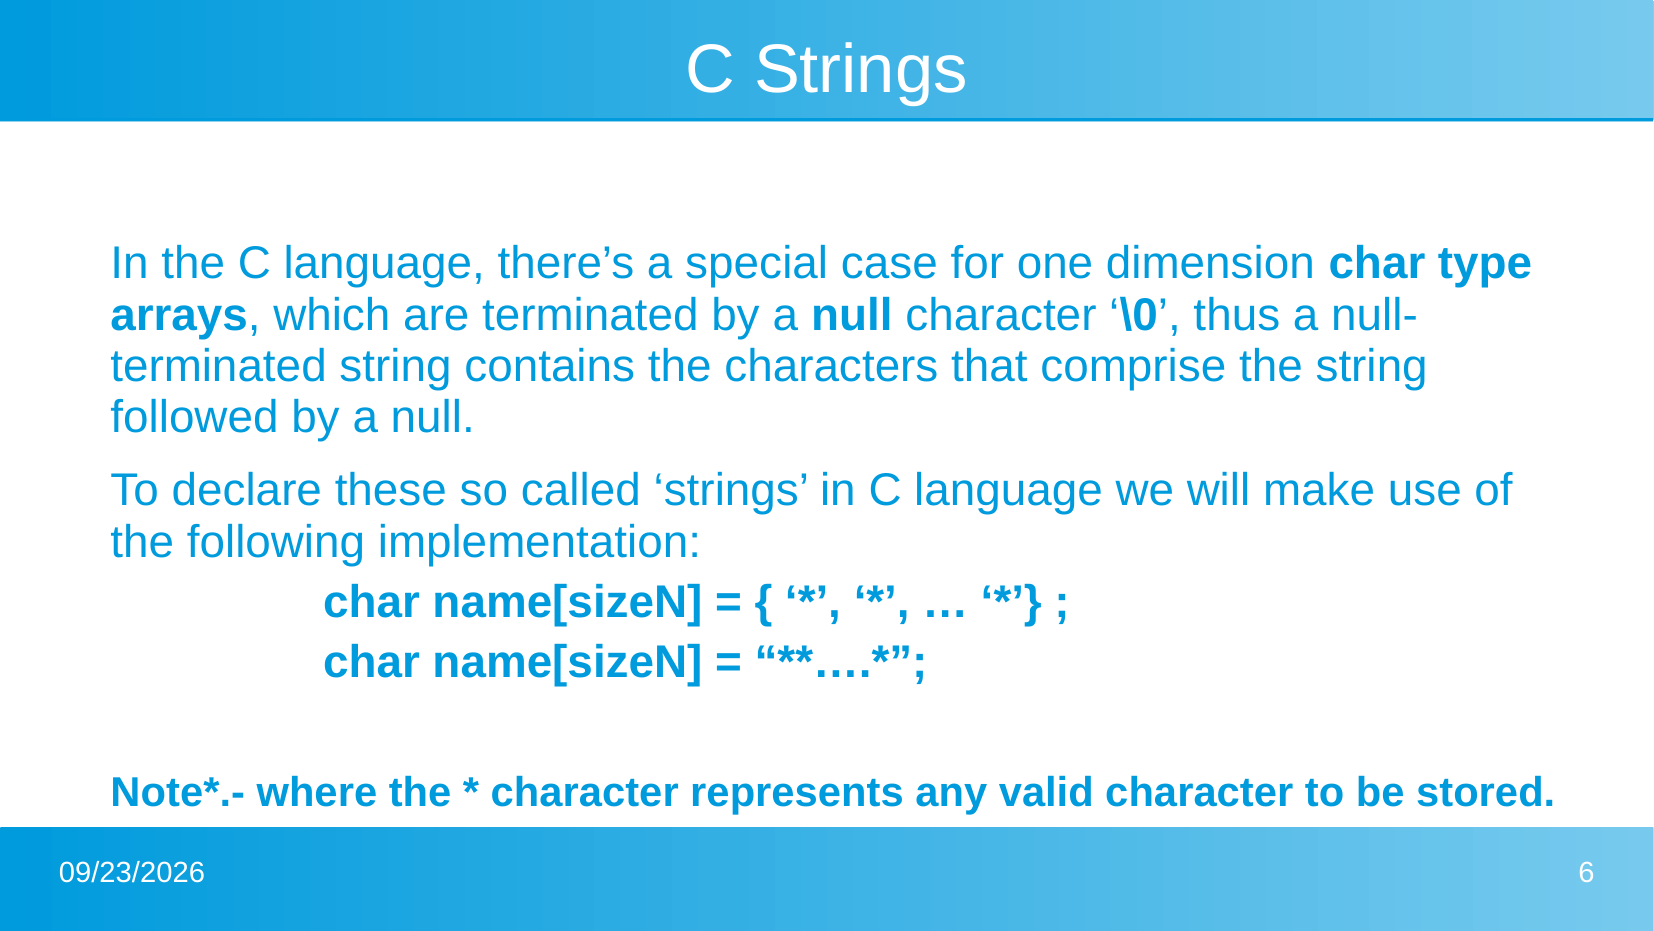

# C Strings
In the C language, there’s a special case for one dimension char type arrays, which are terminated by a null character ‘\0’, thus a null-terminated string contains the characters that comprise the string followed by a null.
To declare these so called ‘strings’ in C language we will make use of the following implementation:
char name[sizeN] = { ‘*’, ‘*’, … ‘*’} ;
char name[sizeN] = “**….*”;
Note*.- where the * character represents any valid character to be stored.
6